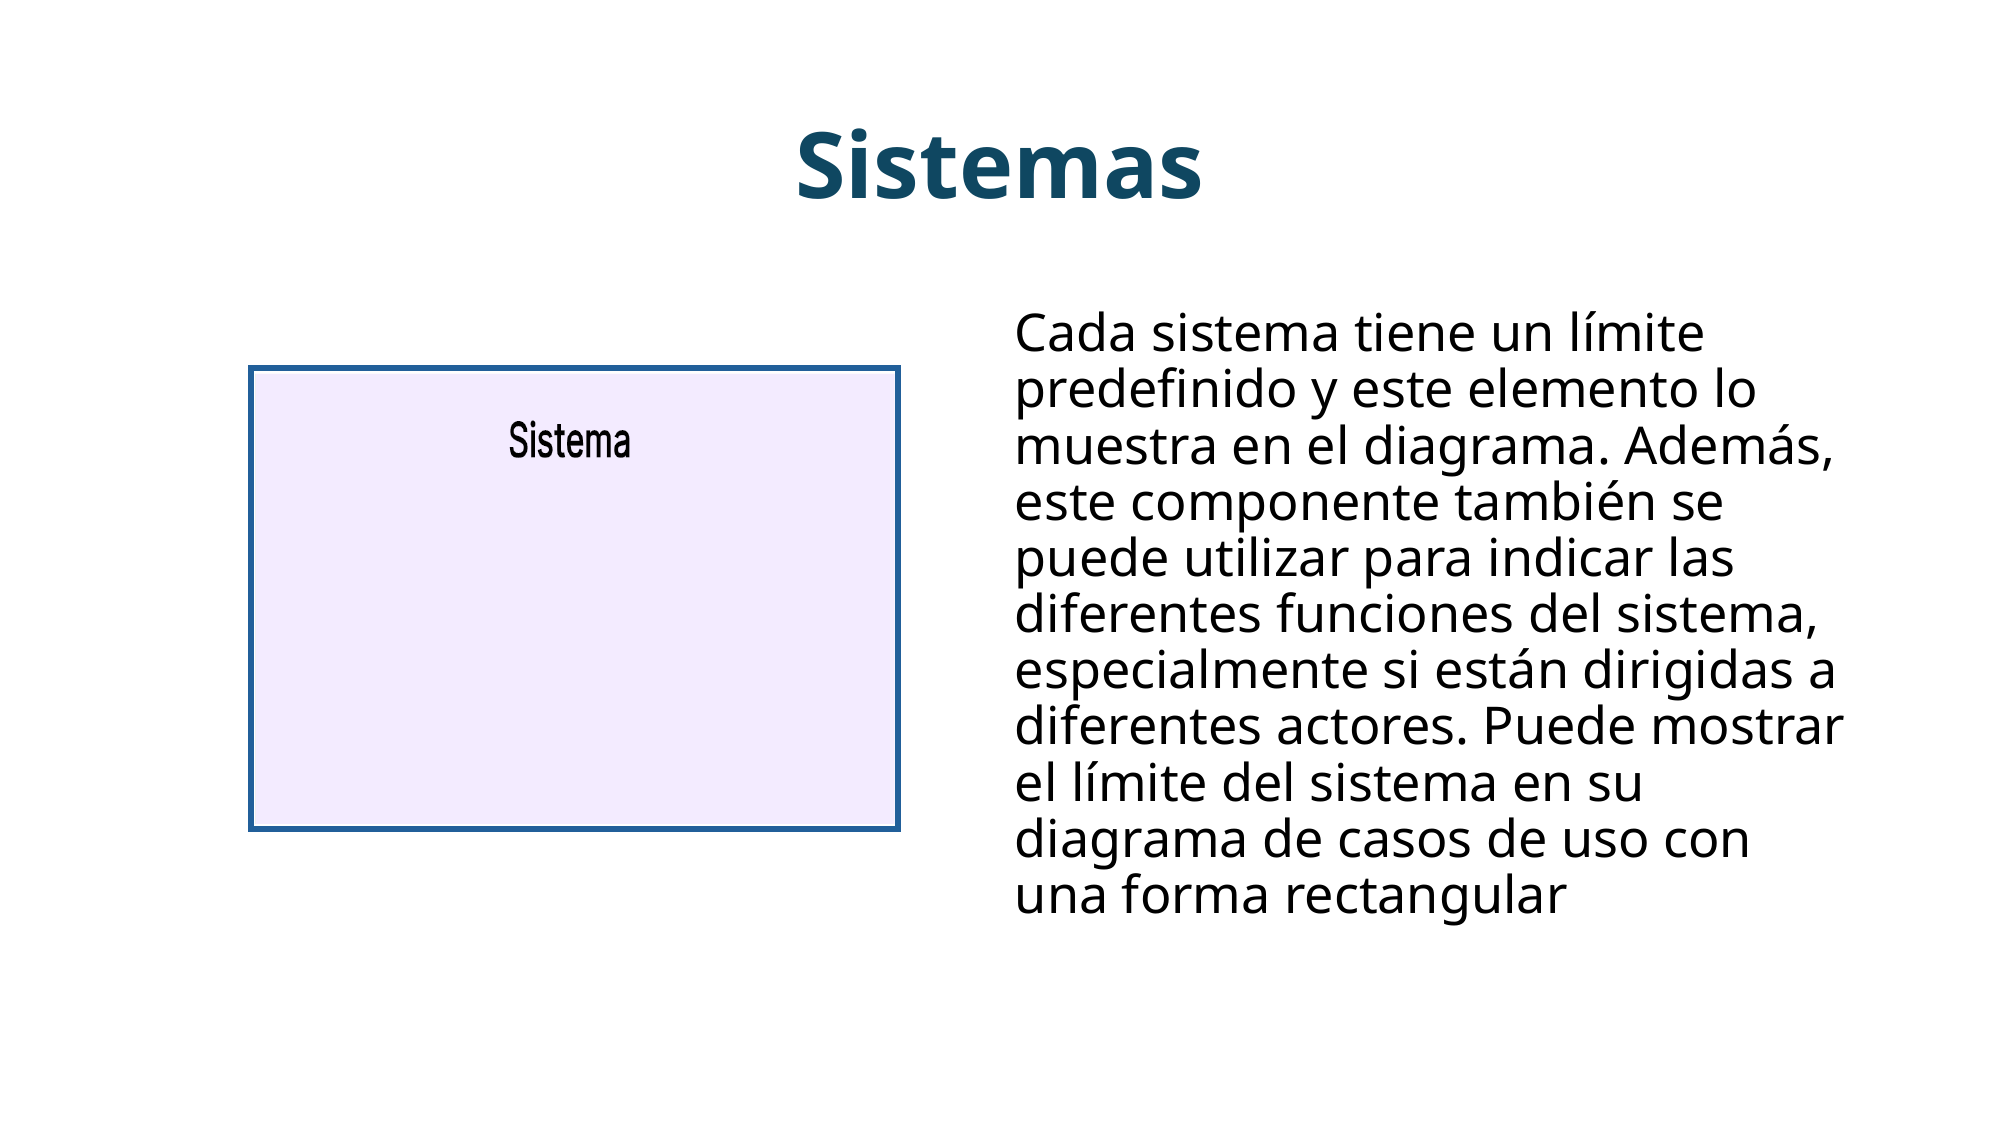

# Sistemas
Cada sistema tiene un límite predefinido y este elemento lo muestra en el diagrama. Además, este componente también se puede utilizar para indicar las diferentes funciones del sistema, especialmente si están dirigidas a diferentes actores. Puede mostrar el límite del sistema en su diagrama de casos de uso con una forma rectangular